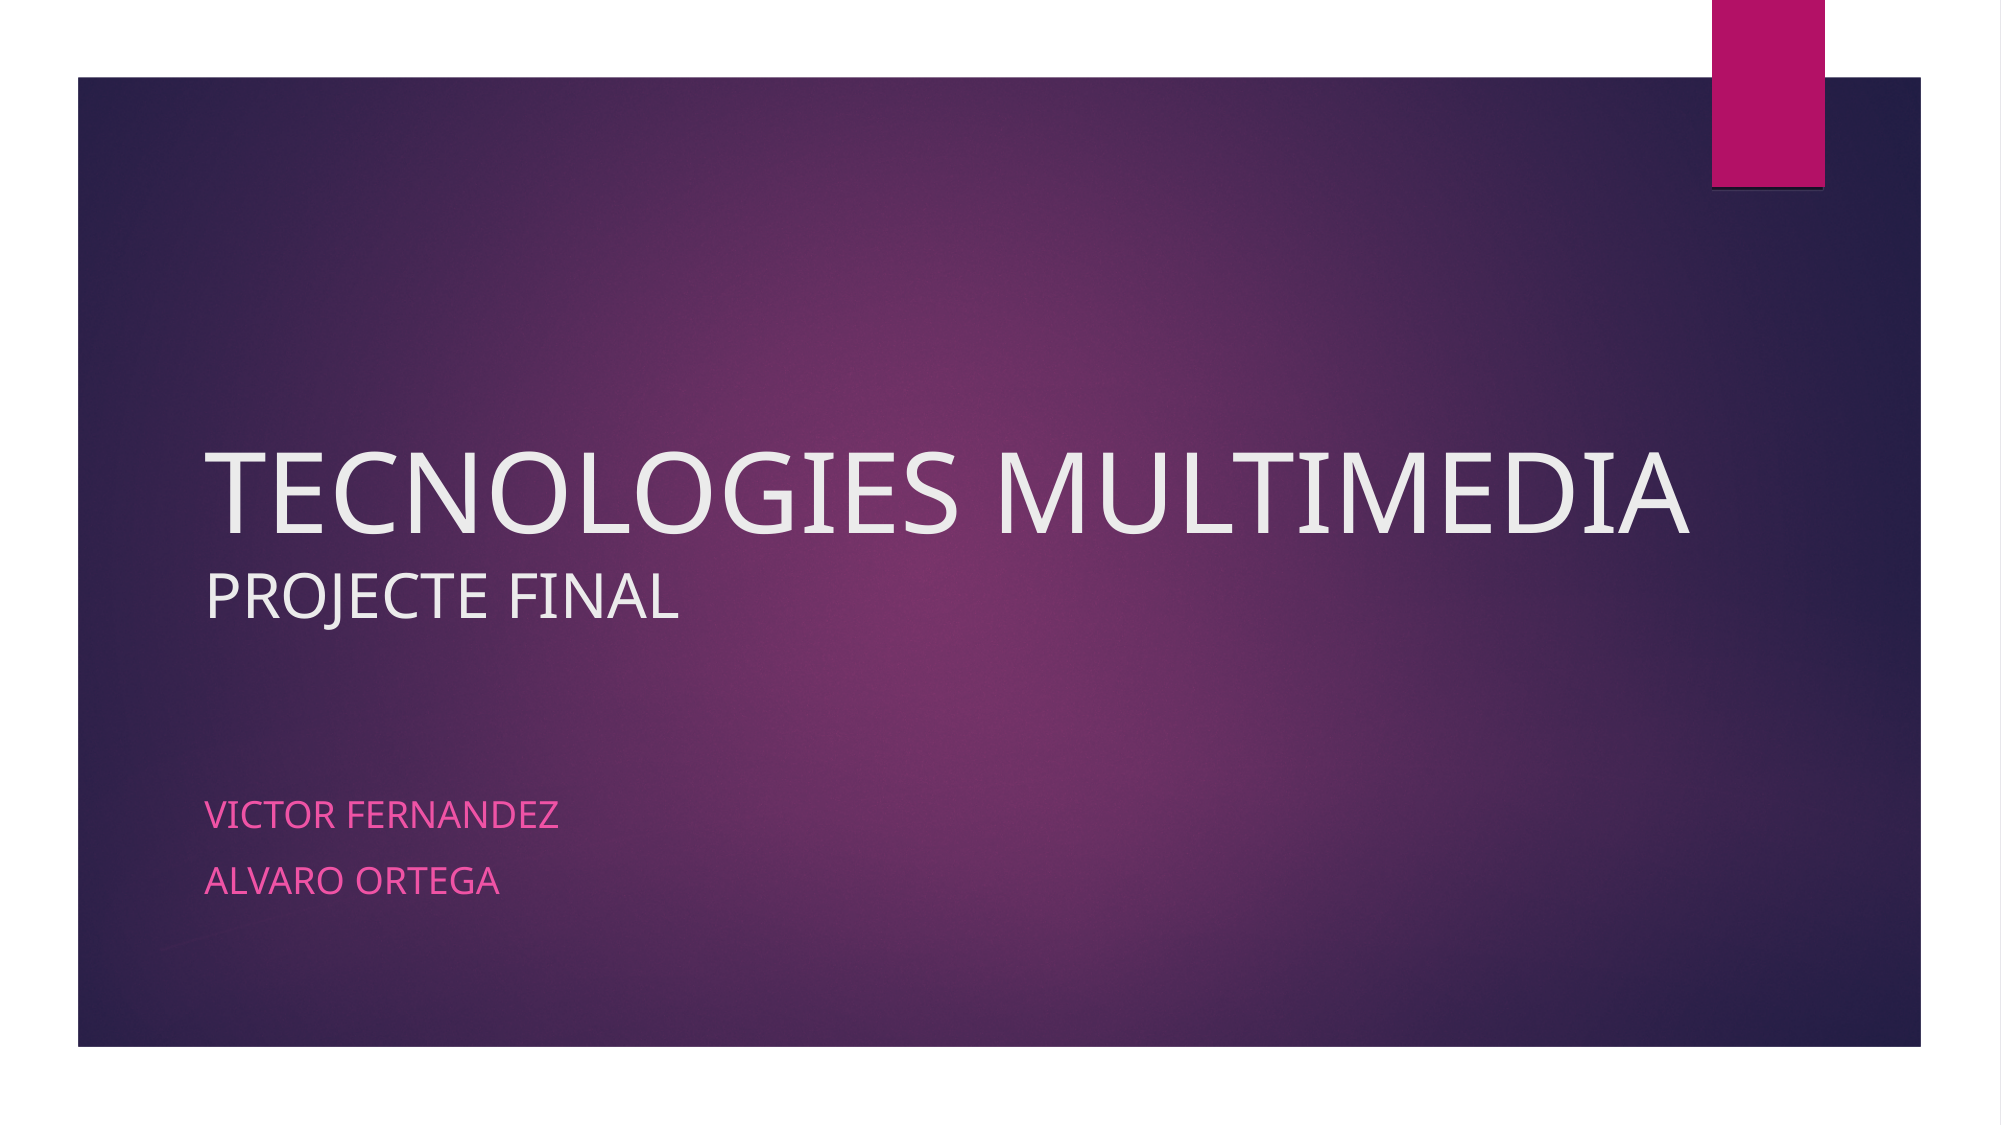

# TECNOLOGIES MULTIMEDIA PROJECTE FINAL
VICTOR FERNANDEZ
ALVARO ORTEGA